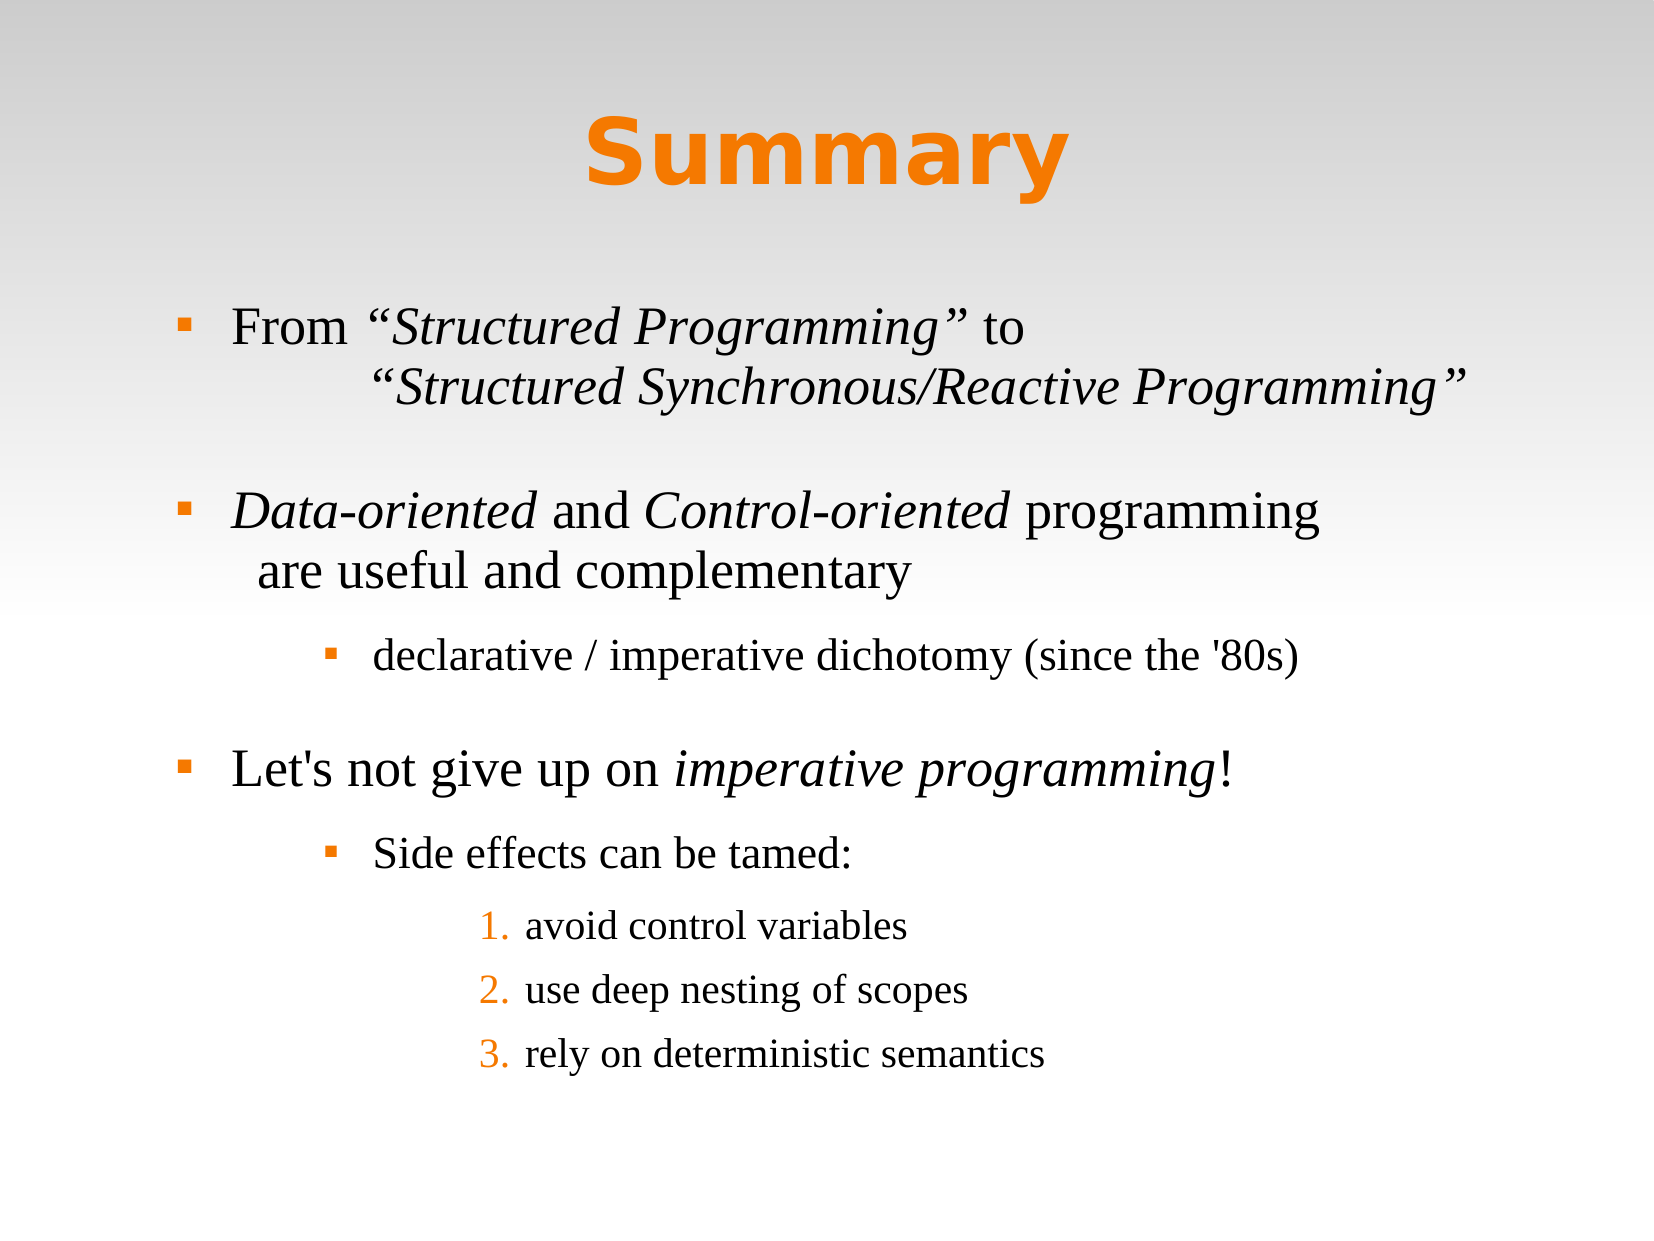

# Summary
From “Structured Programming” to “Structured Synchronous/Reactive Programming”
Data-oriented and Control-oriented programming are useful and complementary
declarative / imperative dichotomy (since the '80s)
Let's not give up on imperative programming!
Side effects can be tamed:
 avoid control variables
 use deep nesting of scopes
 rely on deterministic semantics